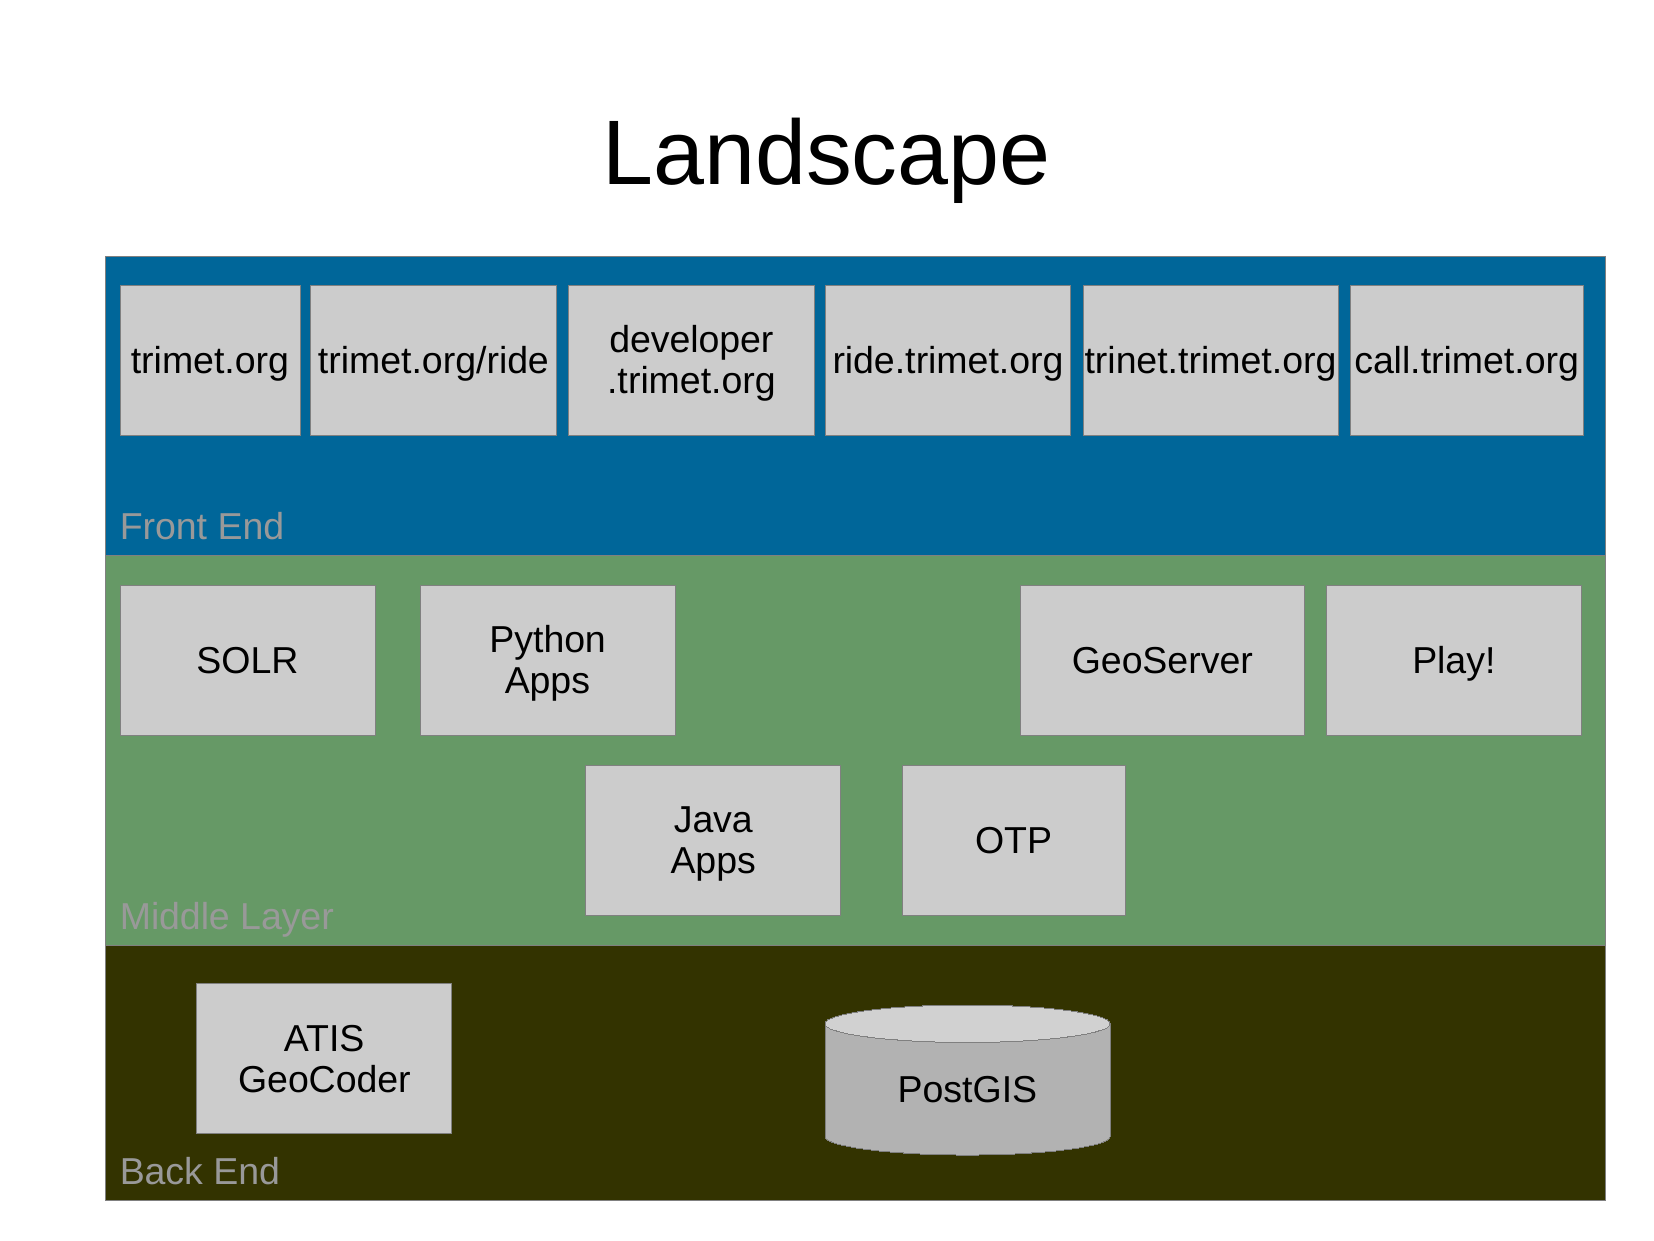

# Landscape
Front End
trimet.org
trimet.org/ride
developer
.trimet.org
ride.trimet.org
trinet.trimet.org
call.trimet.org
Middle Layer
SOLR
Python
Apps
GeoServer
Play!
Java
Apps
OTP
Back End
ATIS
GeoCoder
PostGIS